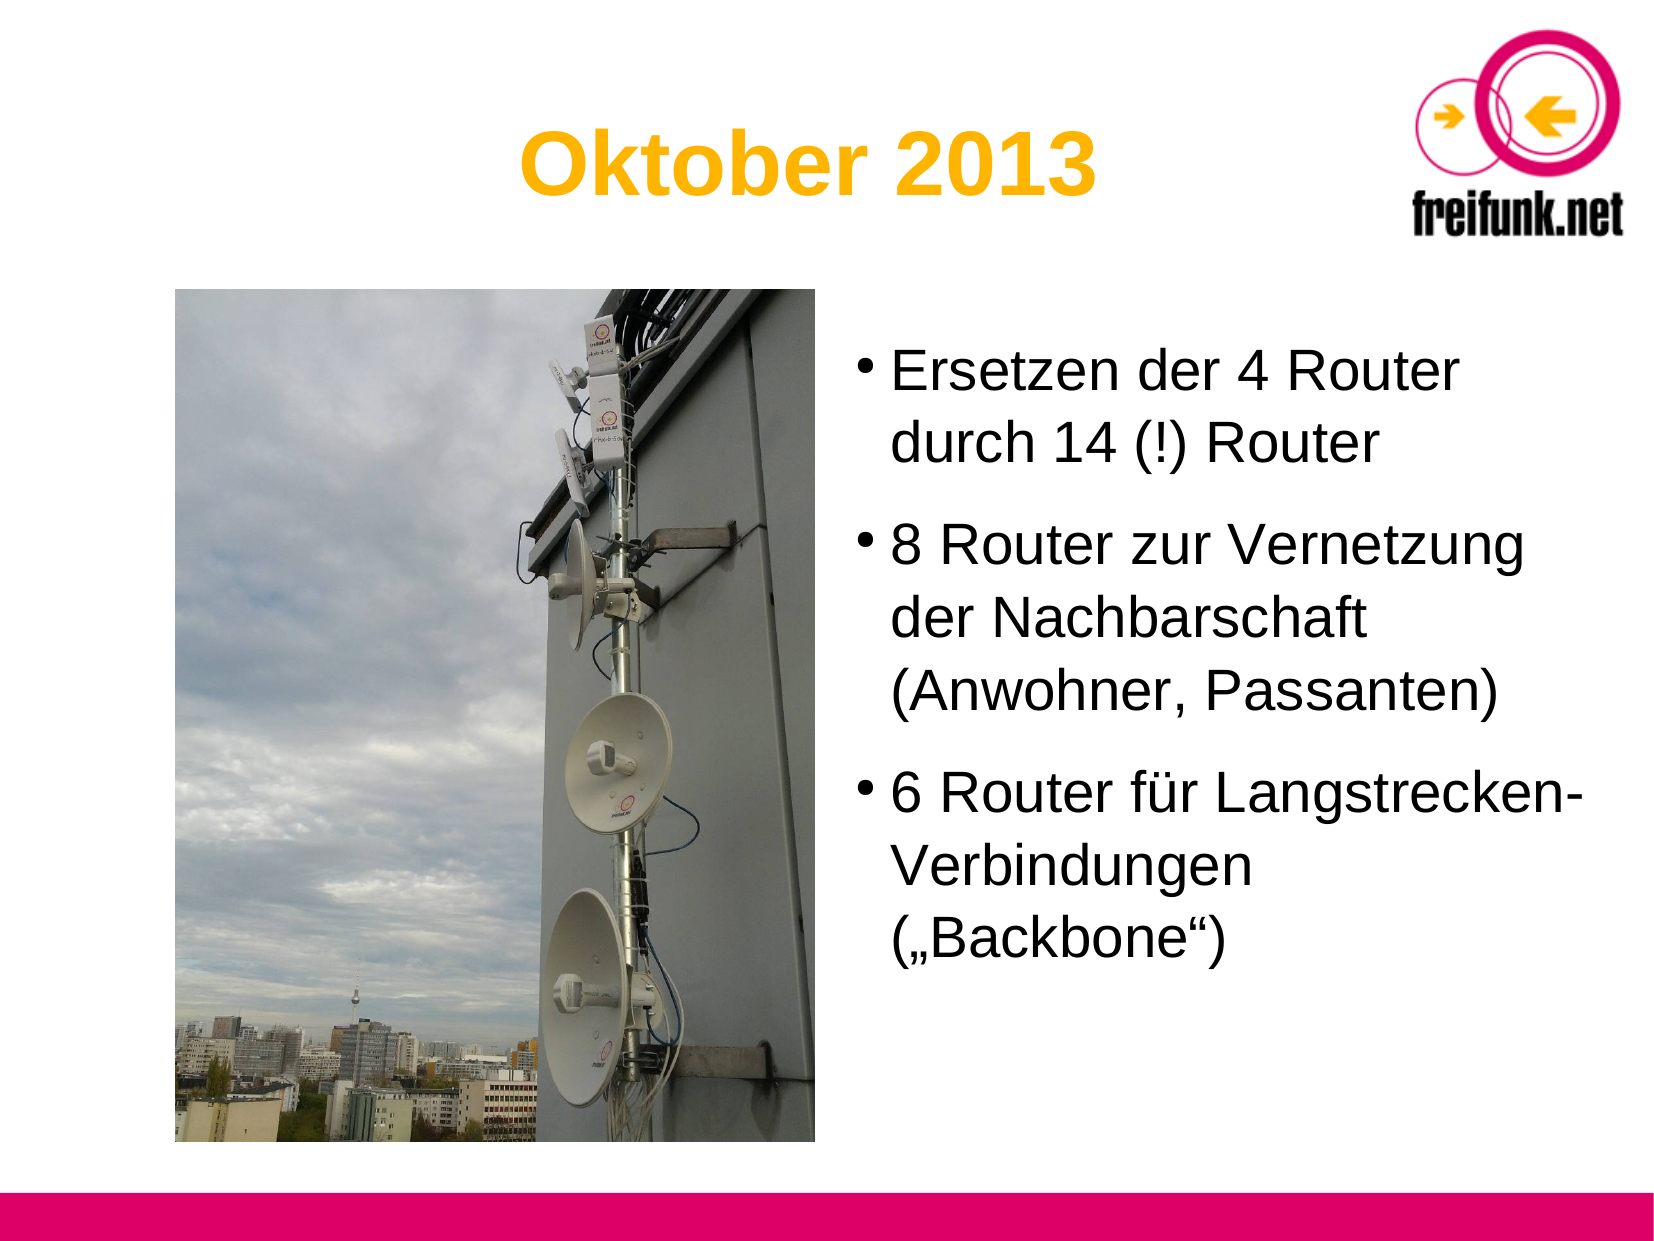

# Oktober 2013
Ersetzen der 4 Router durch 14 (!) Router
8 Router zur Vernetzung der Nachbarschaft (Anwohner, Passanten)
6 Router für Langstrecken-Verbindungen („Backbone“)